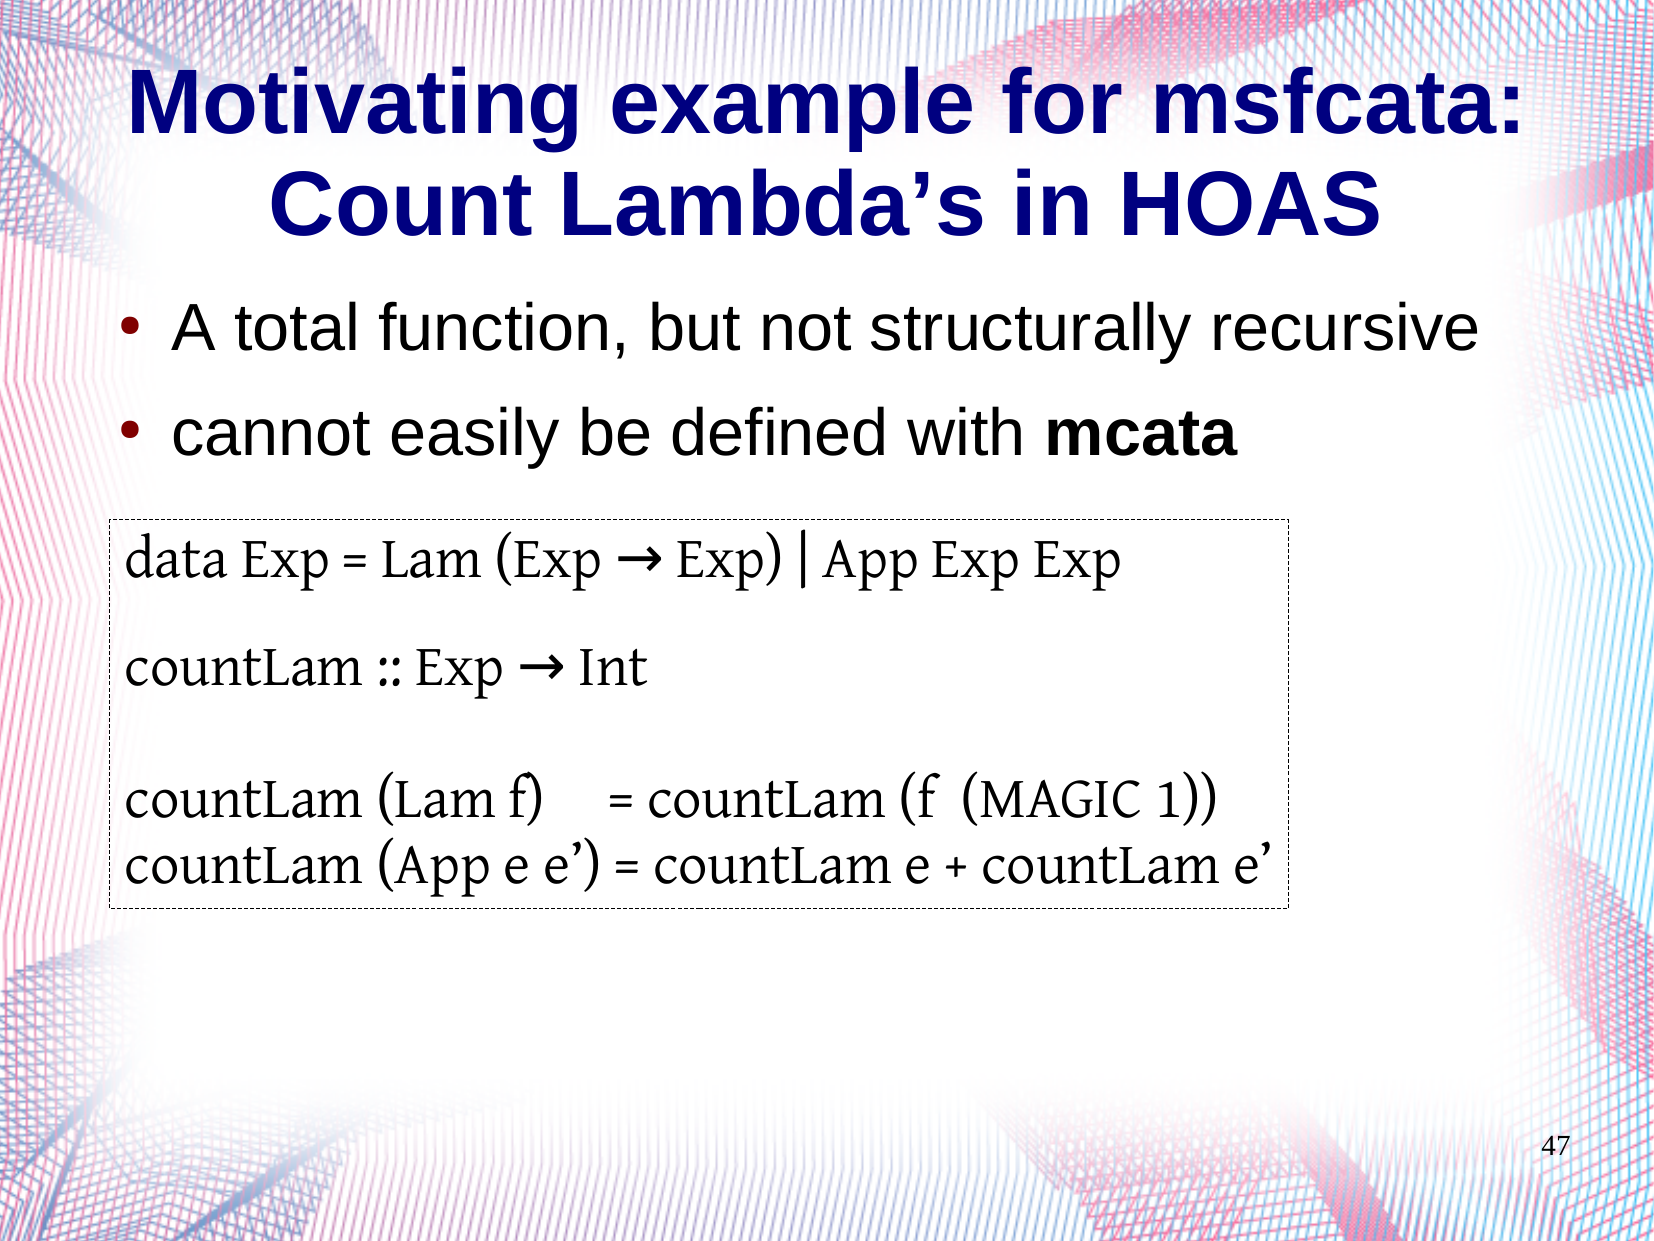

# Motivating example for msfcata: Count Lambda’s in HOAS
A total function, but not structurally recursive
cannot easily be defined with mcata
data Exp = Lam (Exp → Exp) | App Exp Exp
countLam :: Exp → Int
countLam (Lam f) = countLam (f (MAGIC 1))
countLam (App e e’) = countLam e + countLam e’
47